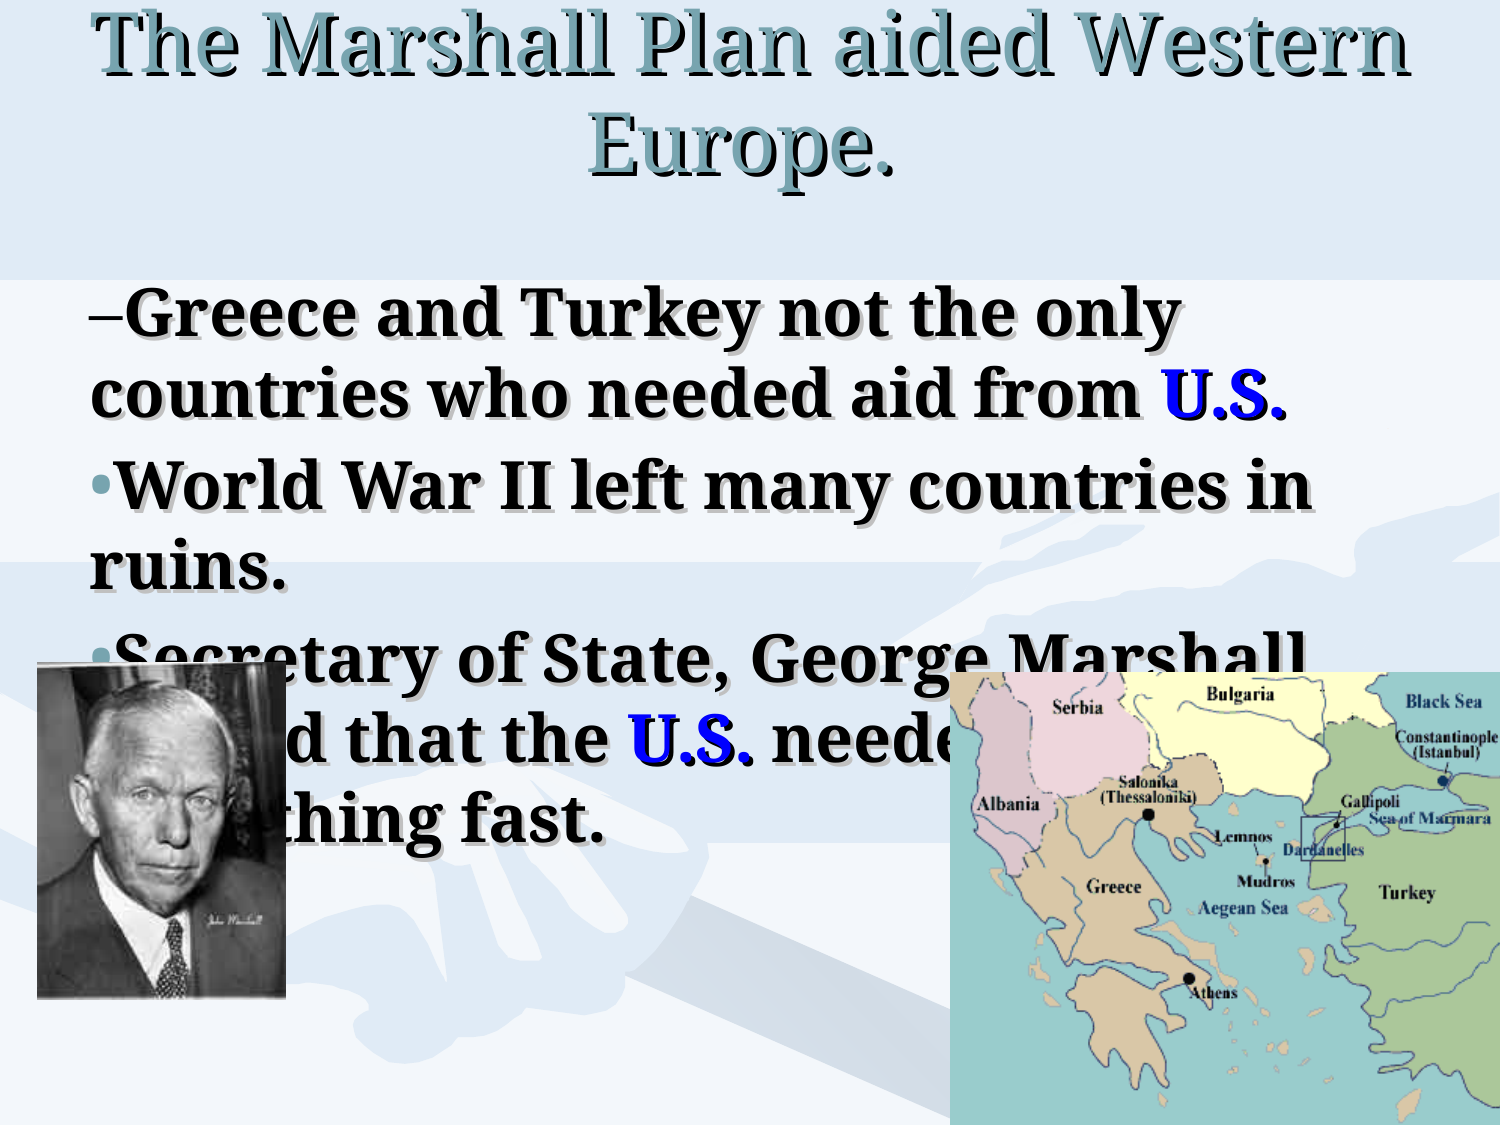

# The Marshall Plan aided Western Europe.
Greece and Turkey not the only countries who needed aid from U.S.
World War II left many countries in ruins.
Secretary of State, George Marshall argued that the U.S. needed to do something fast.